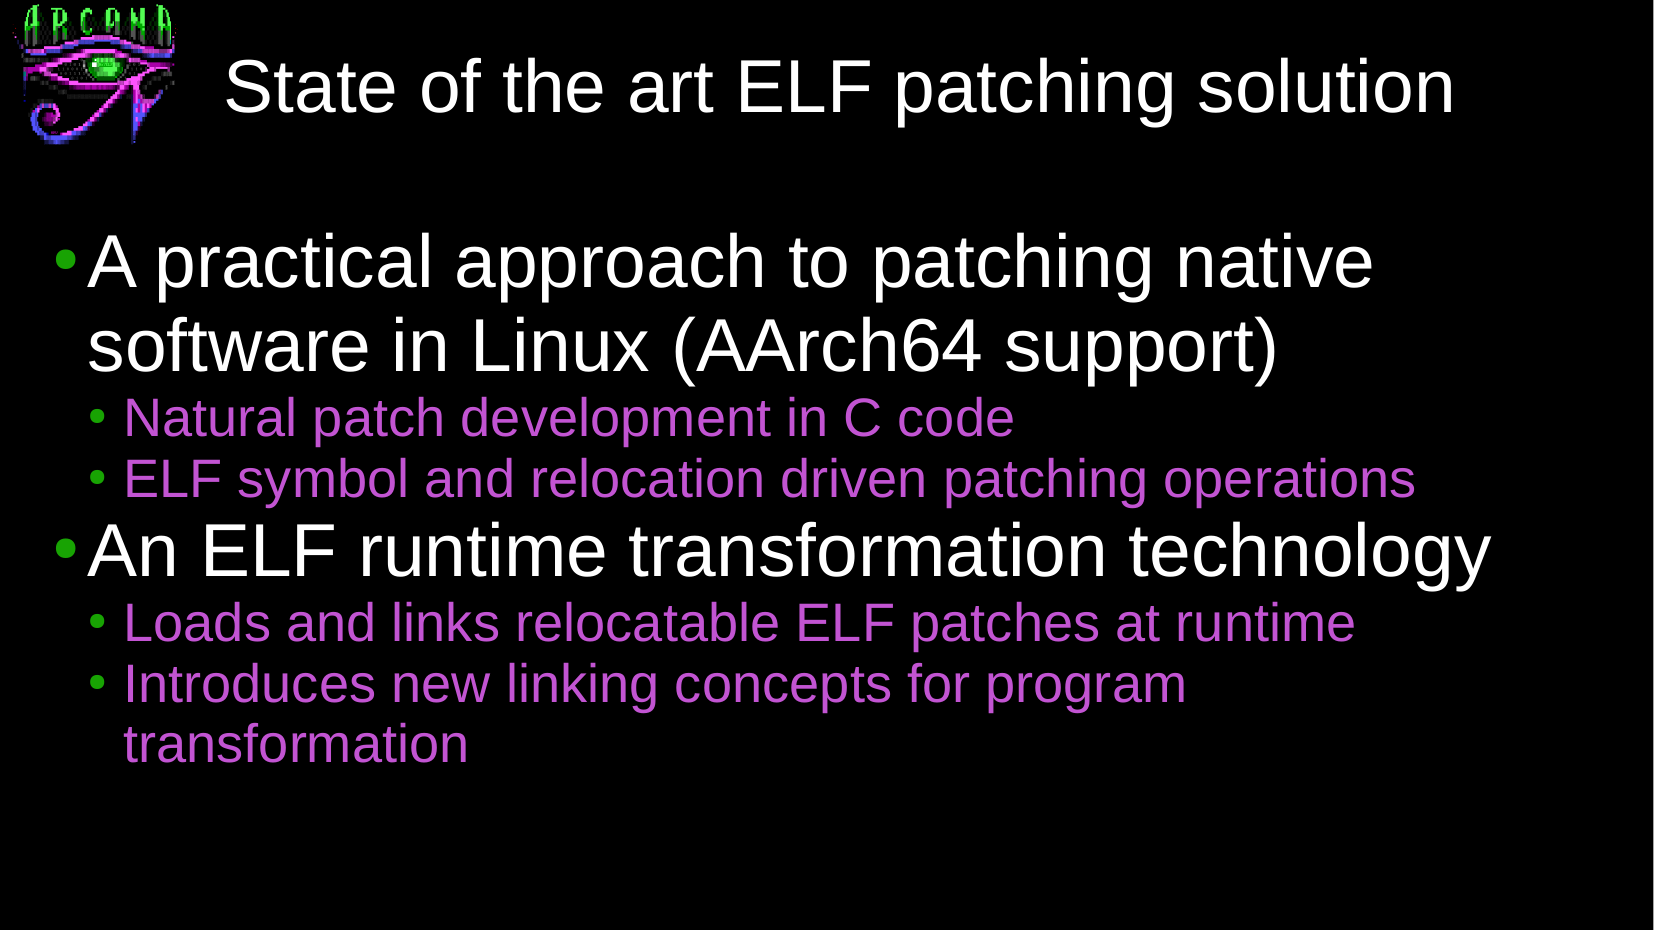

State of the art ELF patching solution
A practical approach to patching native software in Linux (AArch64 support)
Natural patch development in C code
ELF symbol and relocation driven patching operations
An ELF runtime transformation technology
Loads and links relocatable ELF patches at runtime
Introduces new linking concepts for program transformation